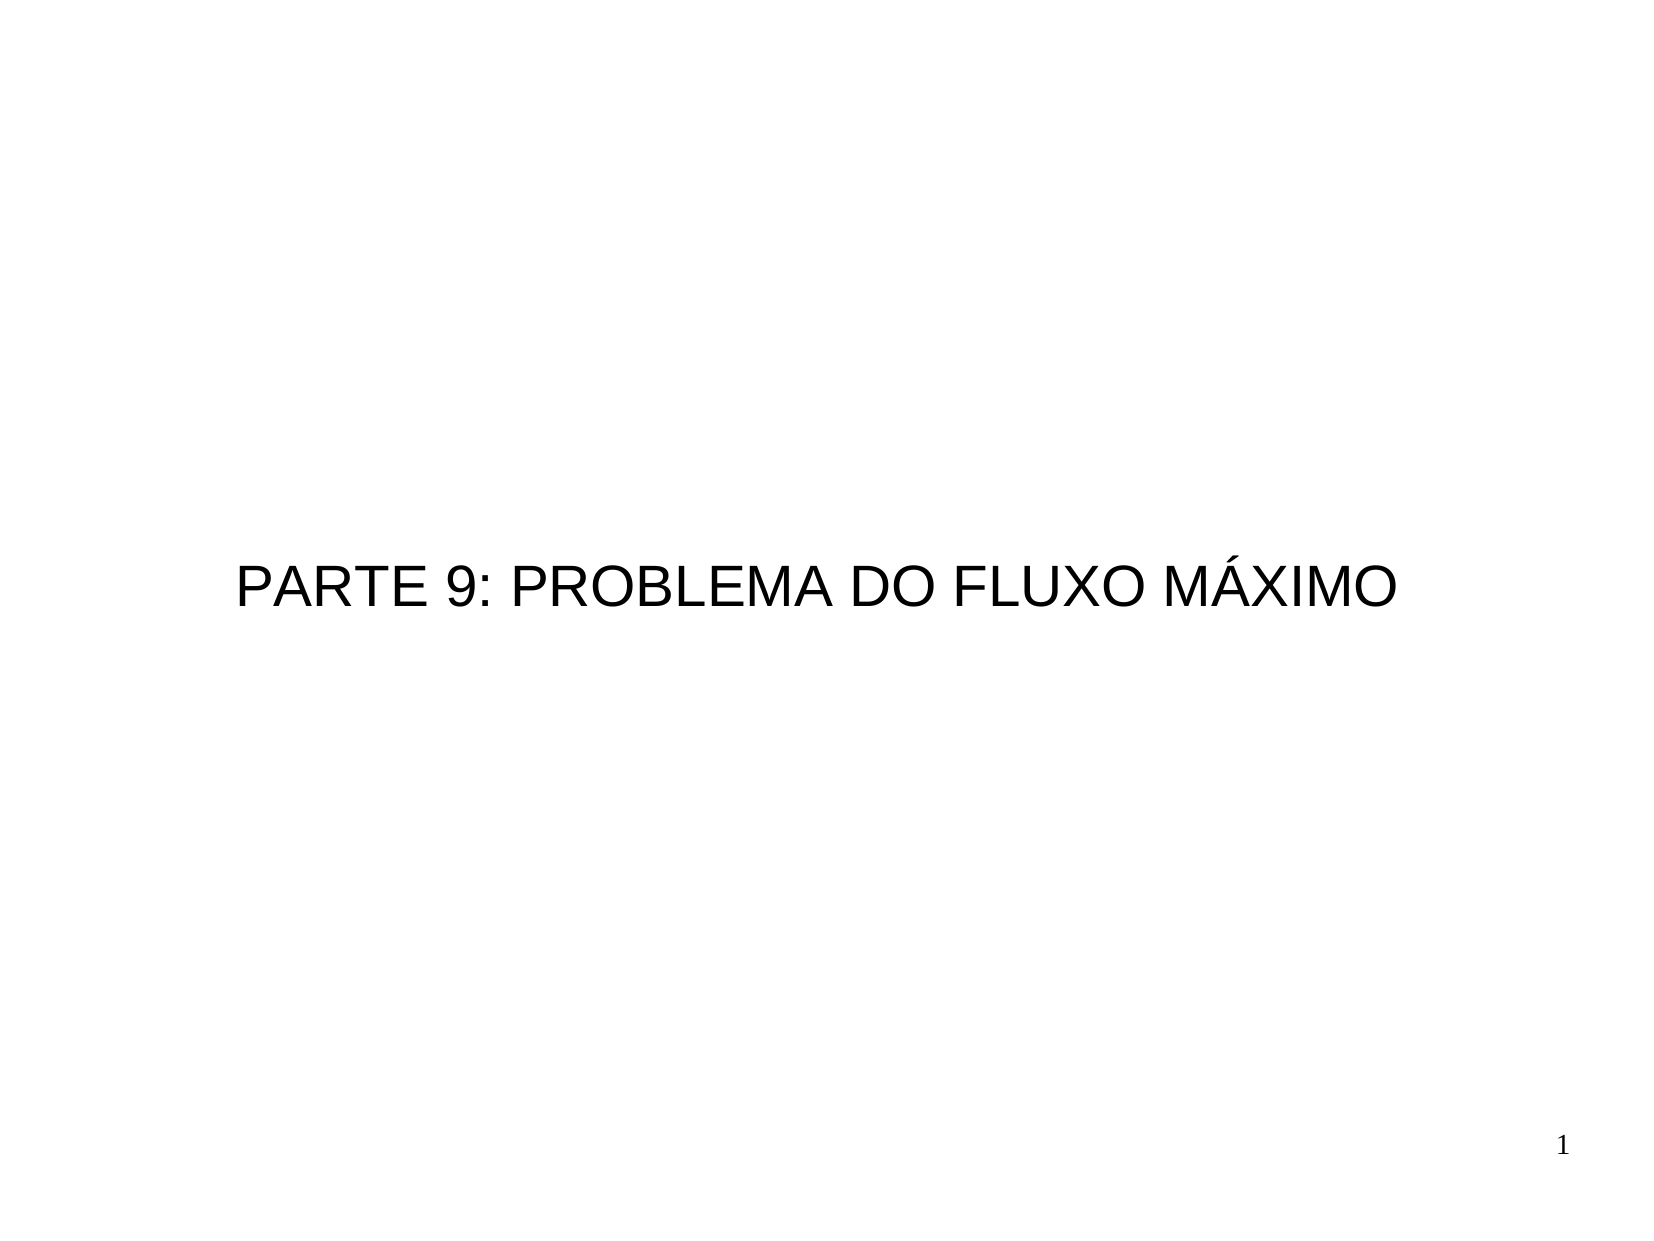

# PARTE 9: PROBLEMA DO FLUXO MÁXIMO
1